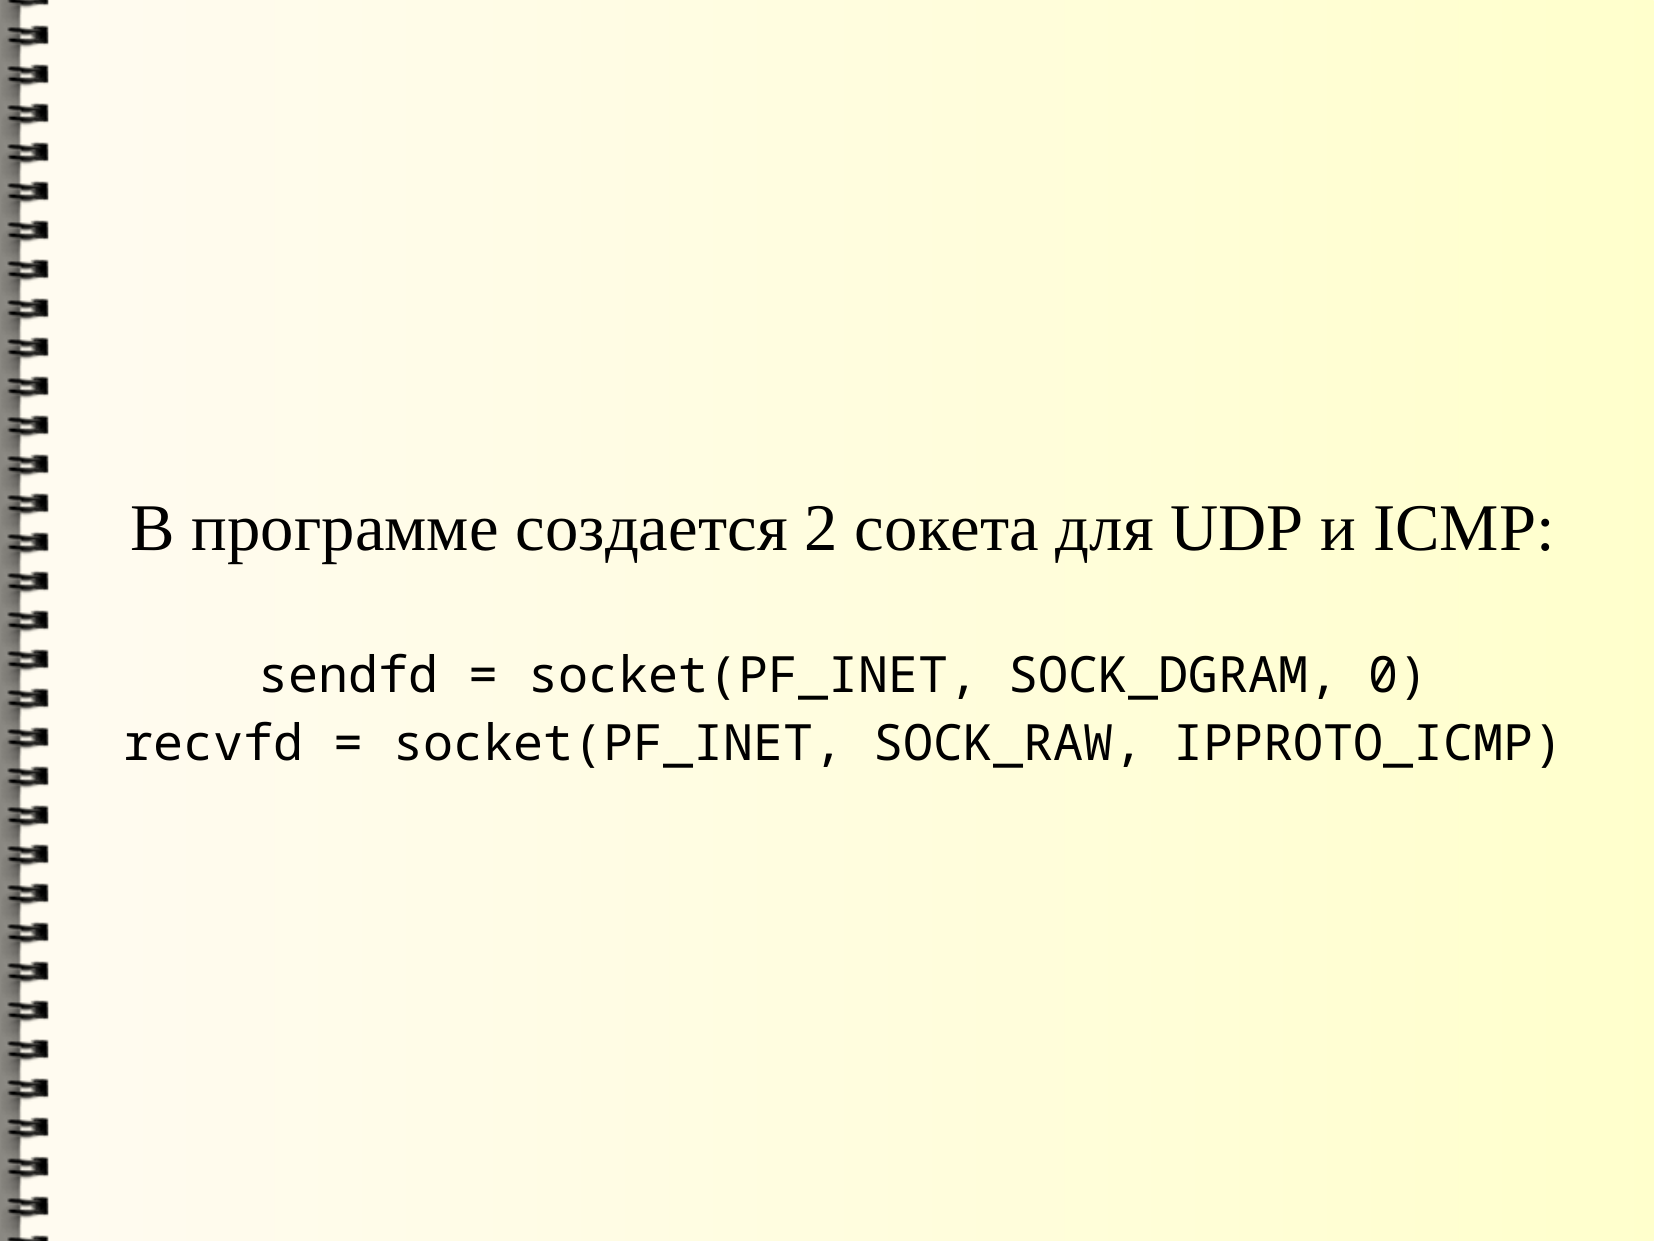

# В программе создается 2 сокета для UDP и ICMP:
sendfd = socket(PF_INET, SOCK_DGRAM, 0)
recvfd = socket(PF_INET, SOCK_RAW, IPPROTO_ICMP)